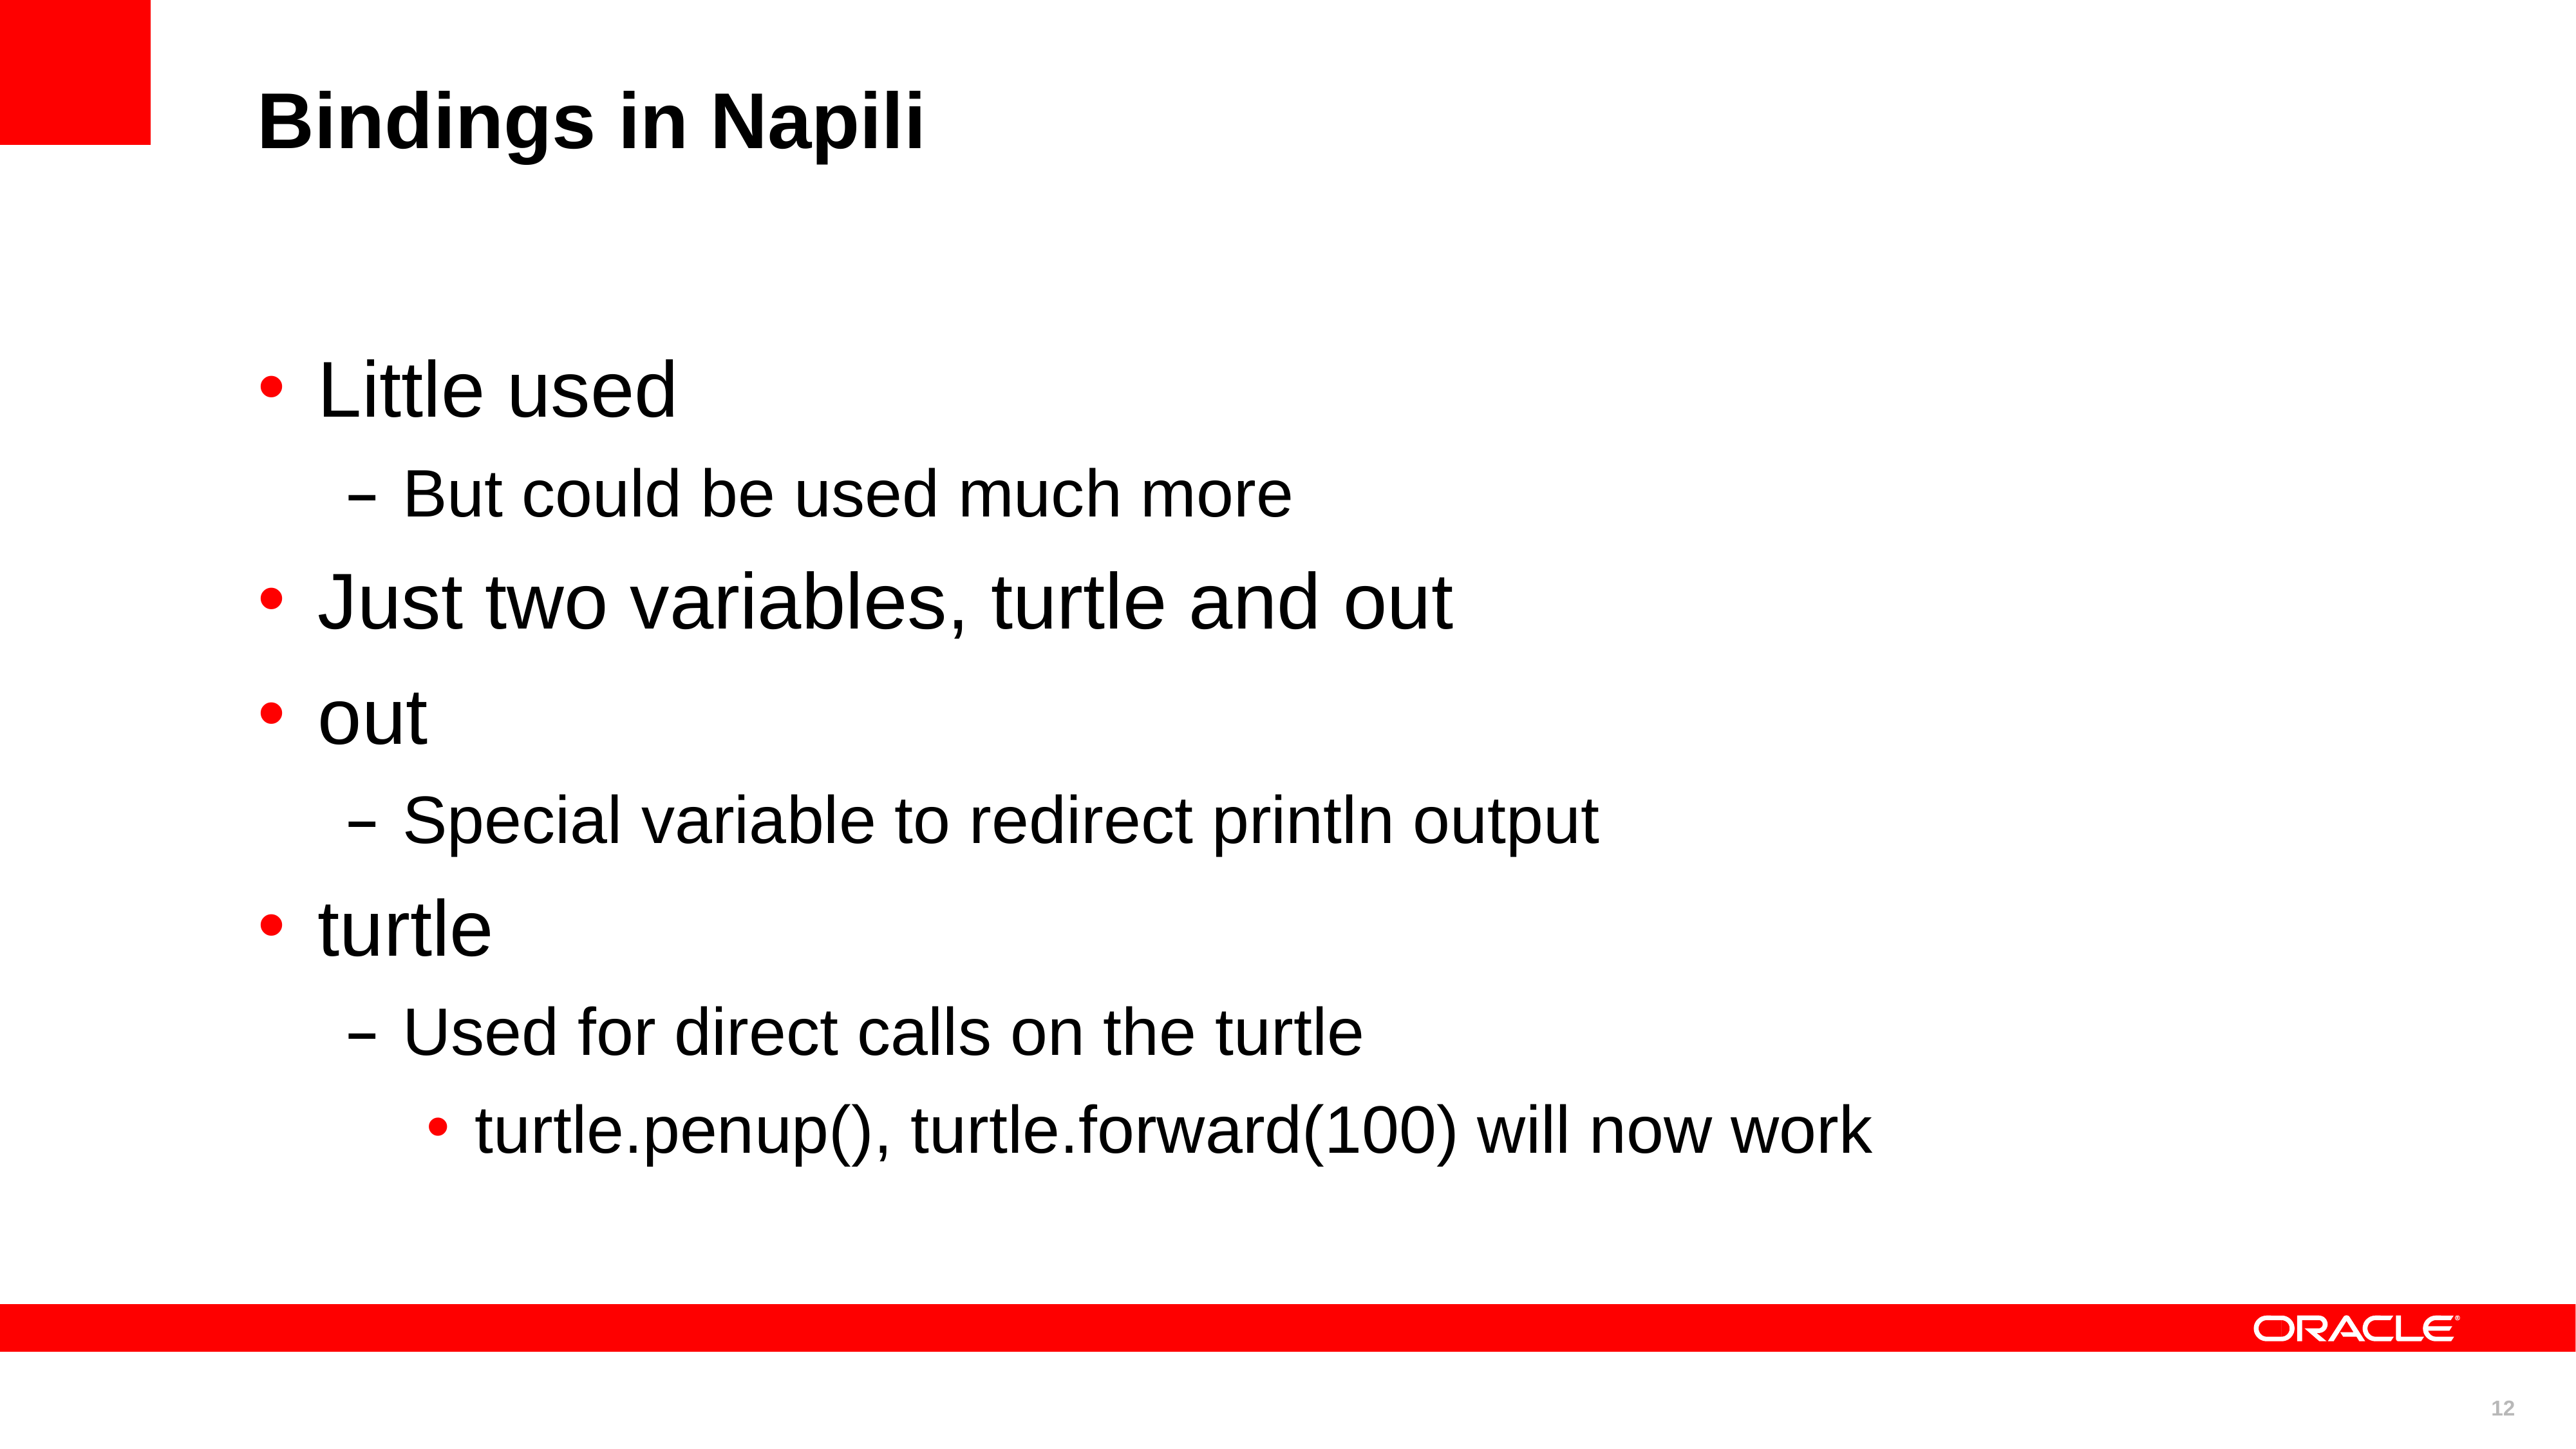

# Bindings in Napili
Little used
But could be used much more
Just two variables, turtle and out
out
Special variable to redirect println output
turtle
Used for direct calls on the turtle
turtle.penup(), turtle.forward(100) will now work